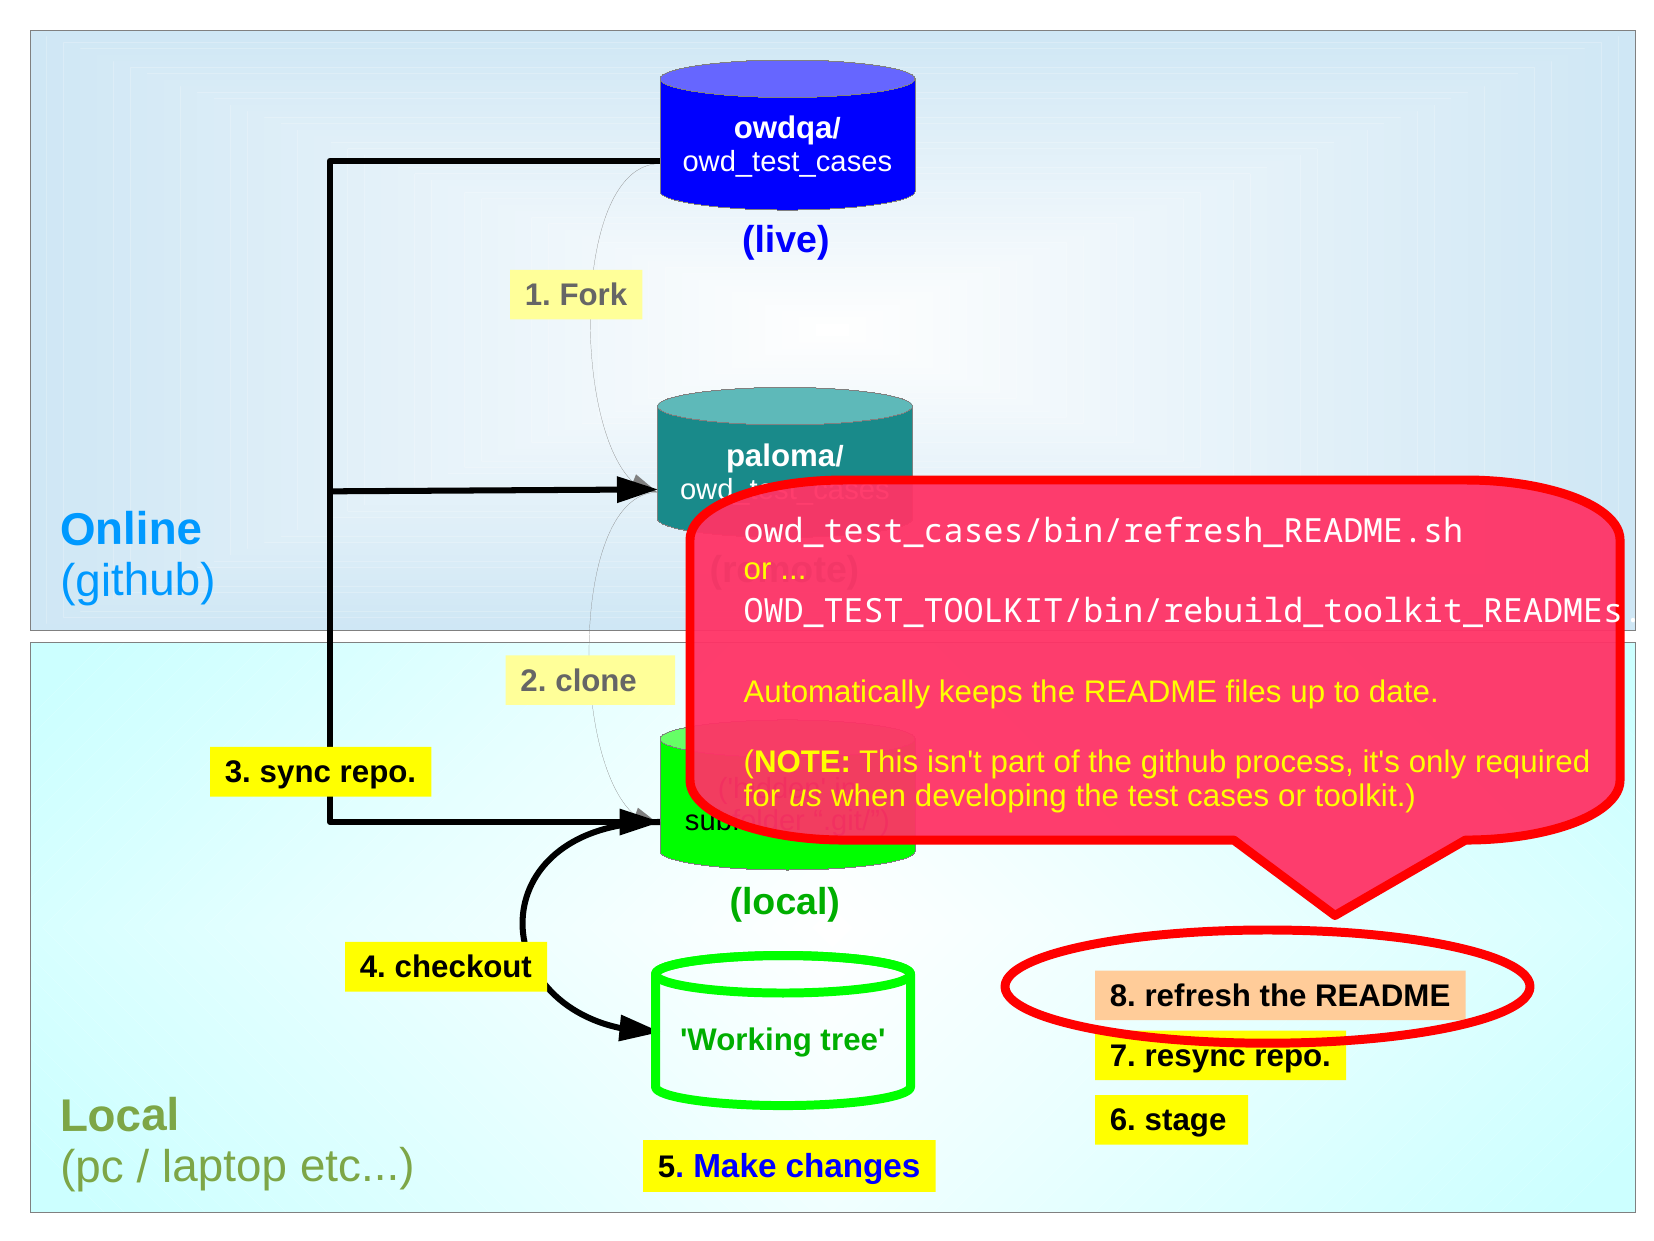

owdqa/
owd_test_cases
(live)
1. Fork
paloma/
owd_test_cases
(remote)
owd_test_cases/bin/refresh_README.sh
or ...
OWD_TEST_TOOLKIT/bin/rebuild_toolkit_READMEs.sh
Automatically keeps the README files up to date.
(NOTE: This isn't part of the github process, it's only required
for us when developing the test cases or toolkit.)
Online
(github)
2. clone
('hidden' in
subfolder “.git/”)
(local)
3. sync repo.
4. checkout
'Working tree'
8. refresh the README
7. resync repo.
Local
(pc / laptop etc...)
6. stage
5. Make changes